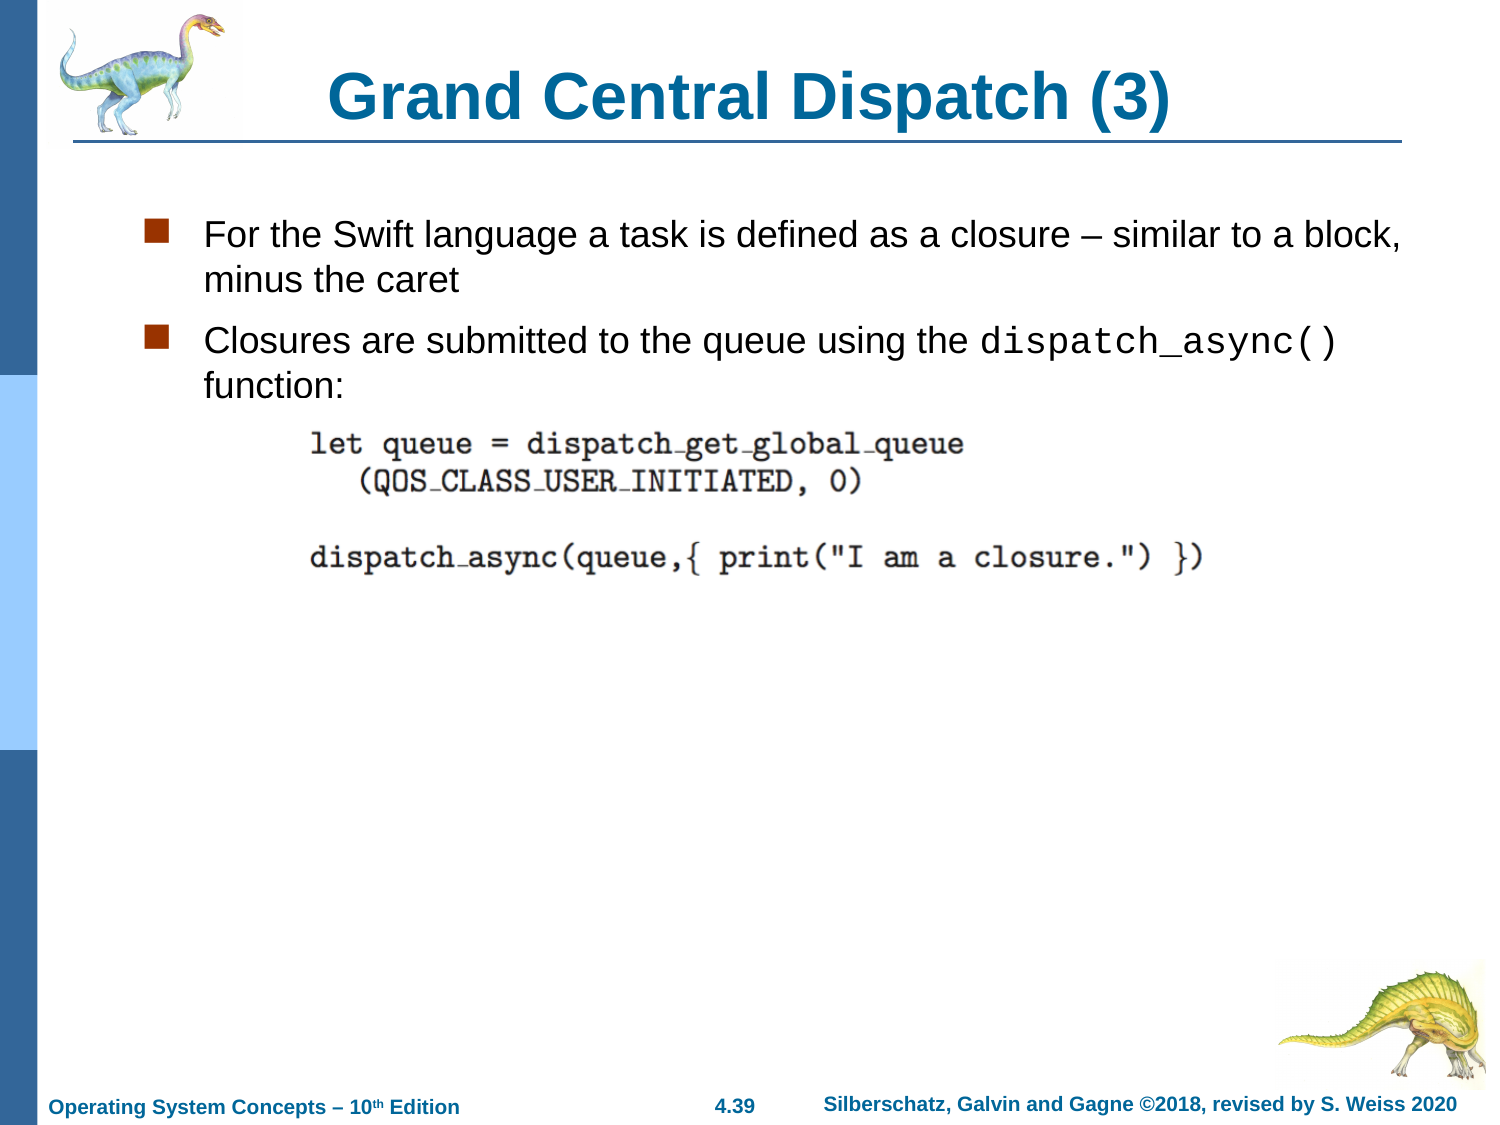

# Grand Central Dispatch (3)
For the Swift language a task is defined as a closure – similar to a block, minus the caret
Closures are submitted to the queue using the dispatch_async() function: